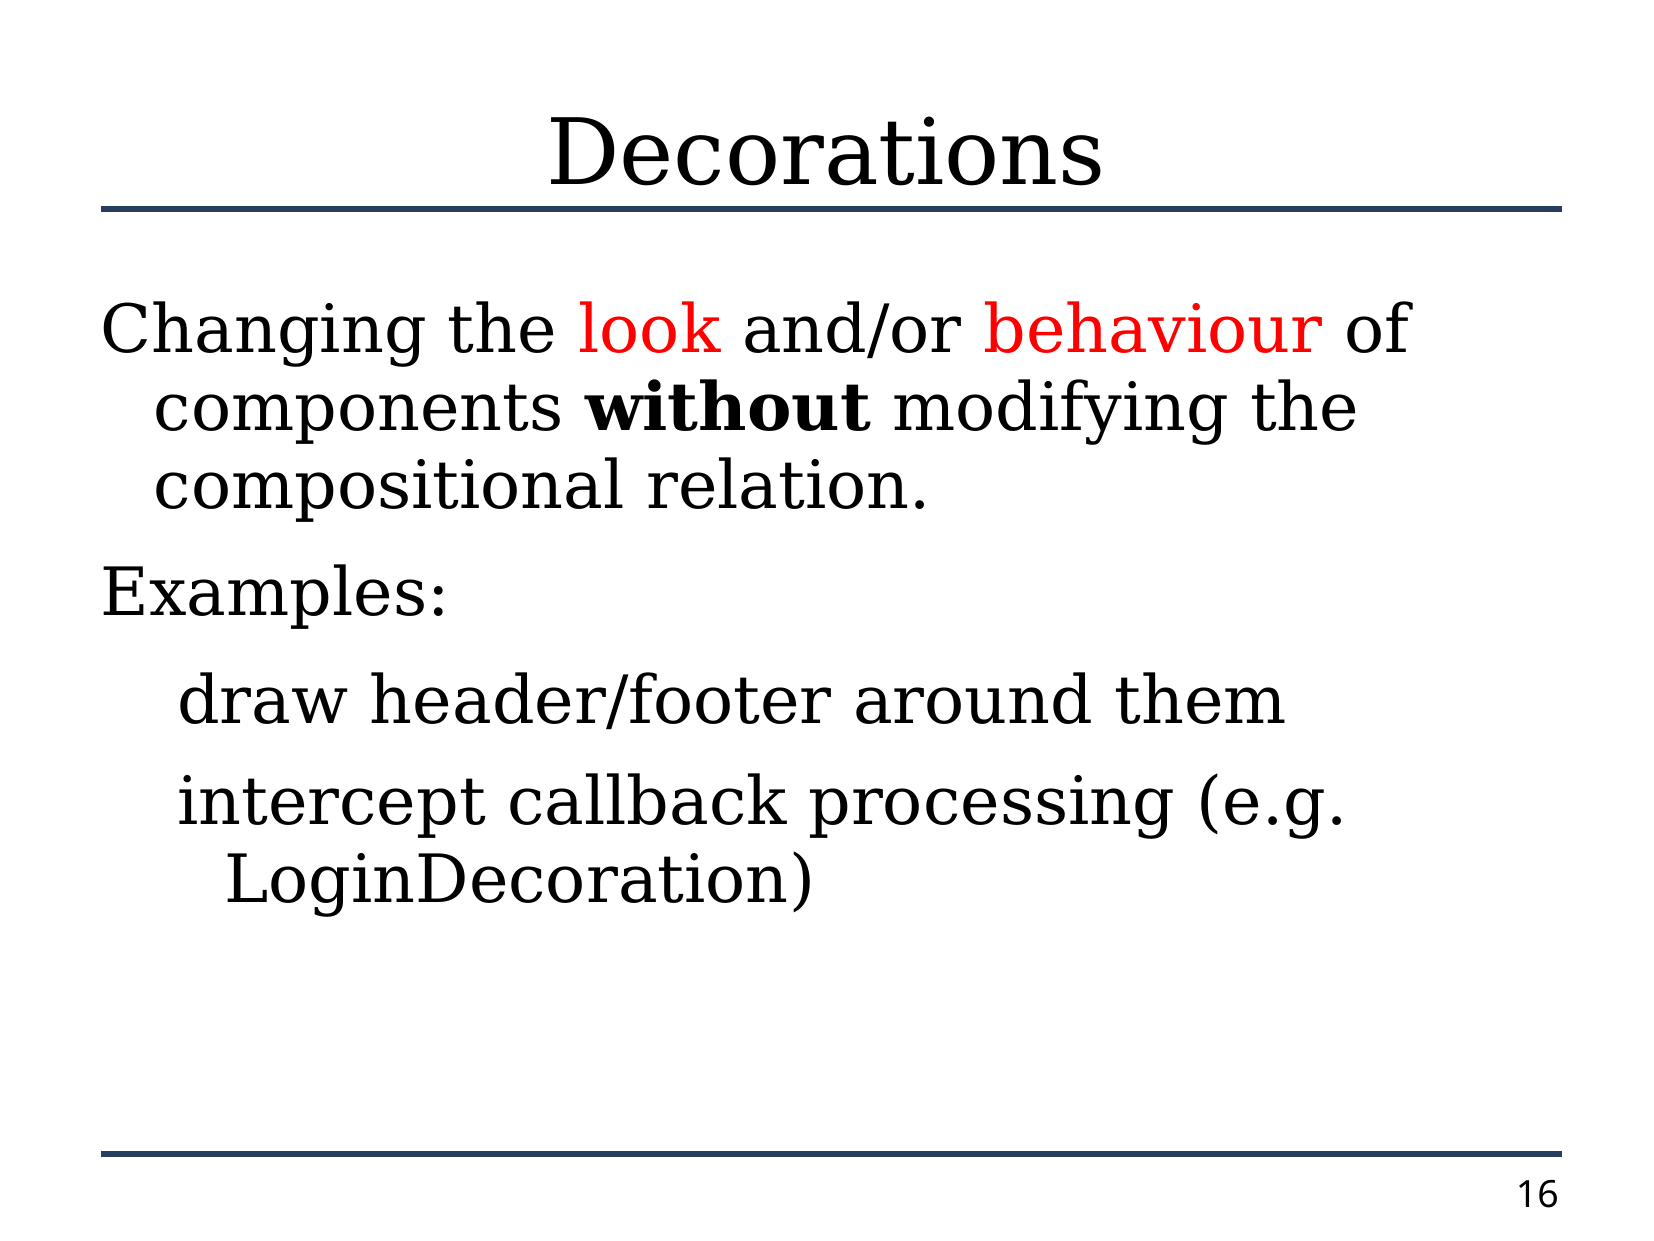

# Decorations
Changing the look and/or behaviour of components without modifying the compositional relation.
Examples:
draw header/footer around them
intercept callback processing (e.g. LoginDecoration)